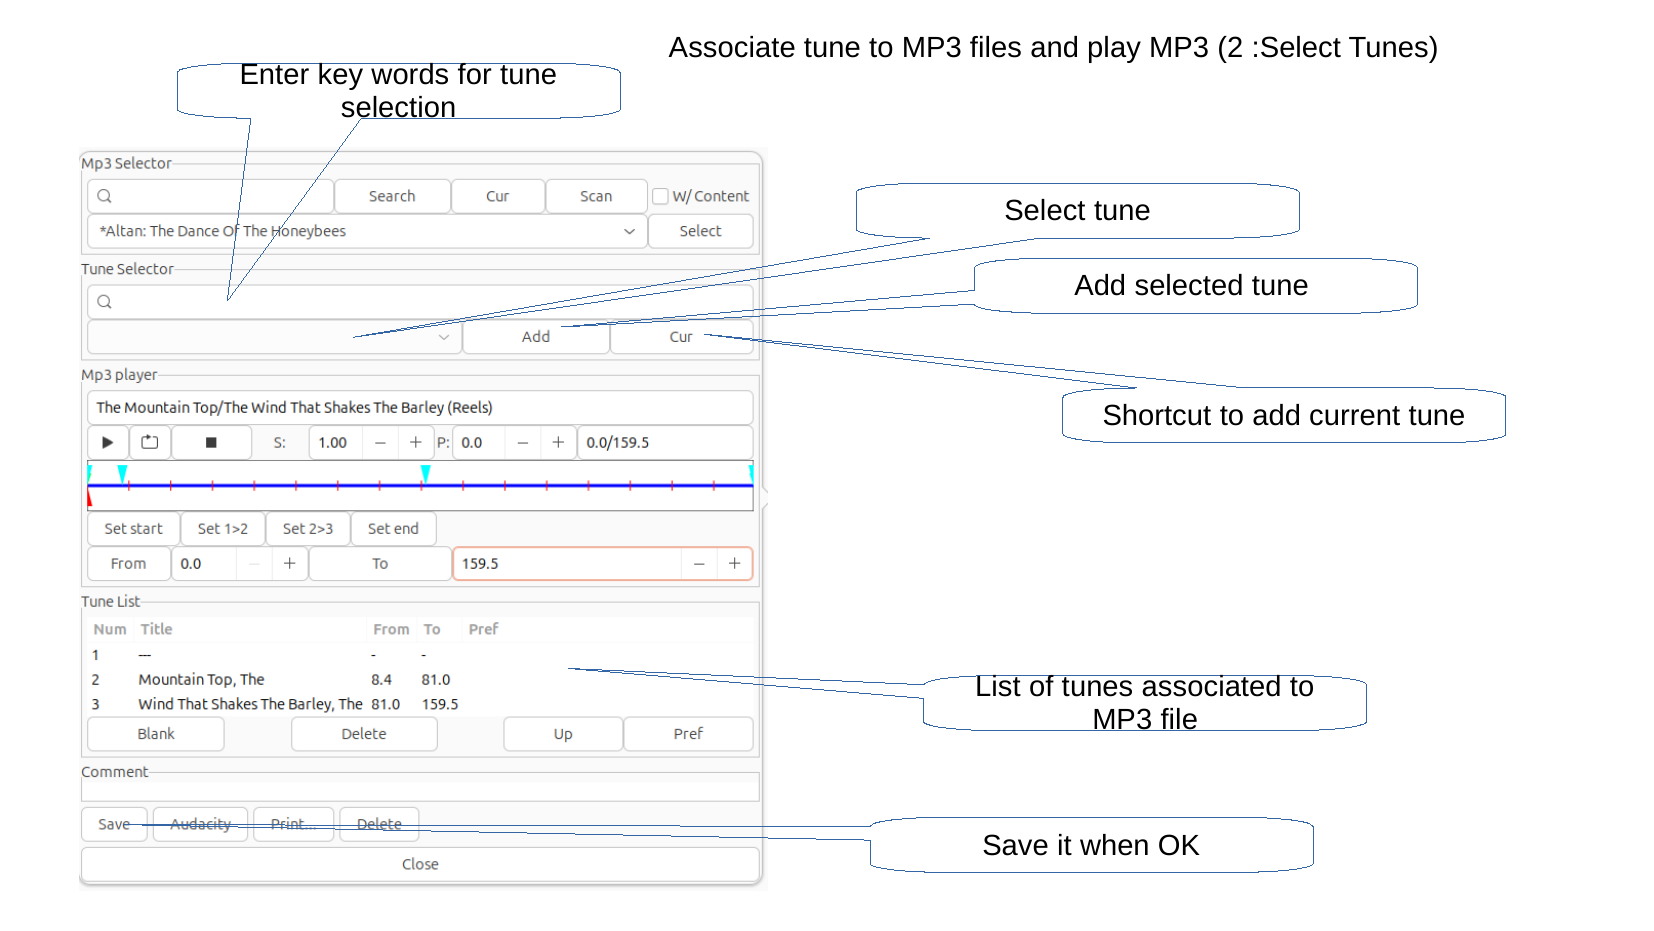

Associate tune to MP3 files and play MP3 (2 :Select Tunes)
Enter key words for tune selection
Select tune
Add selected tune
Shortcut to add current tune
List of tunes associated to MP3 file
Save it when OK